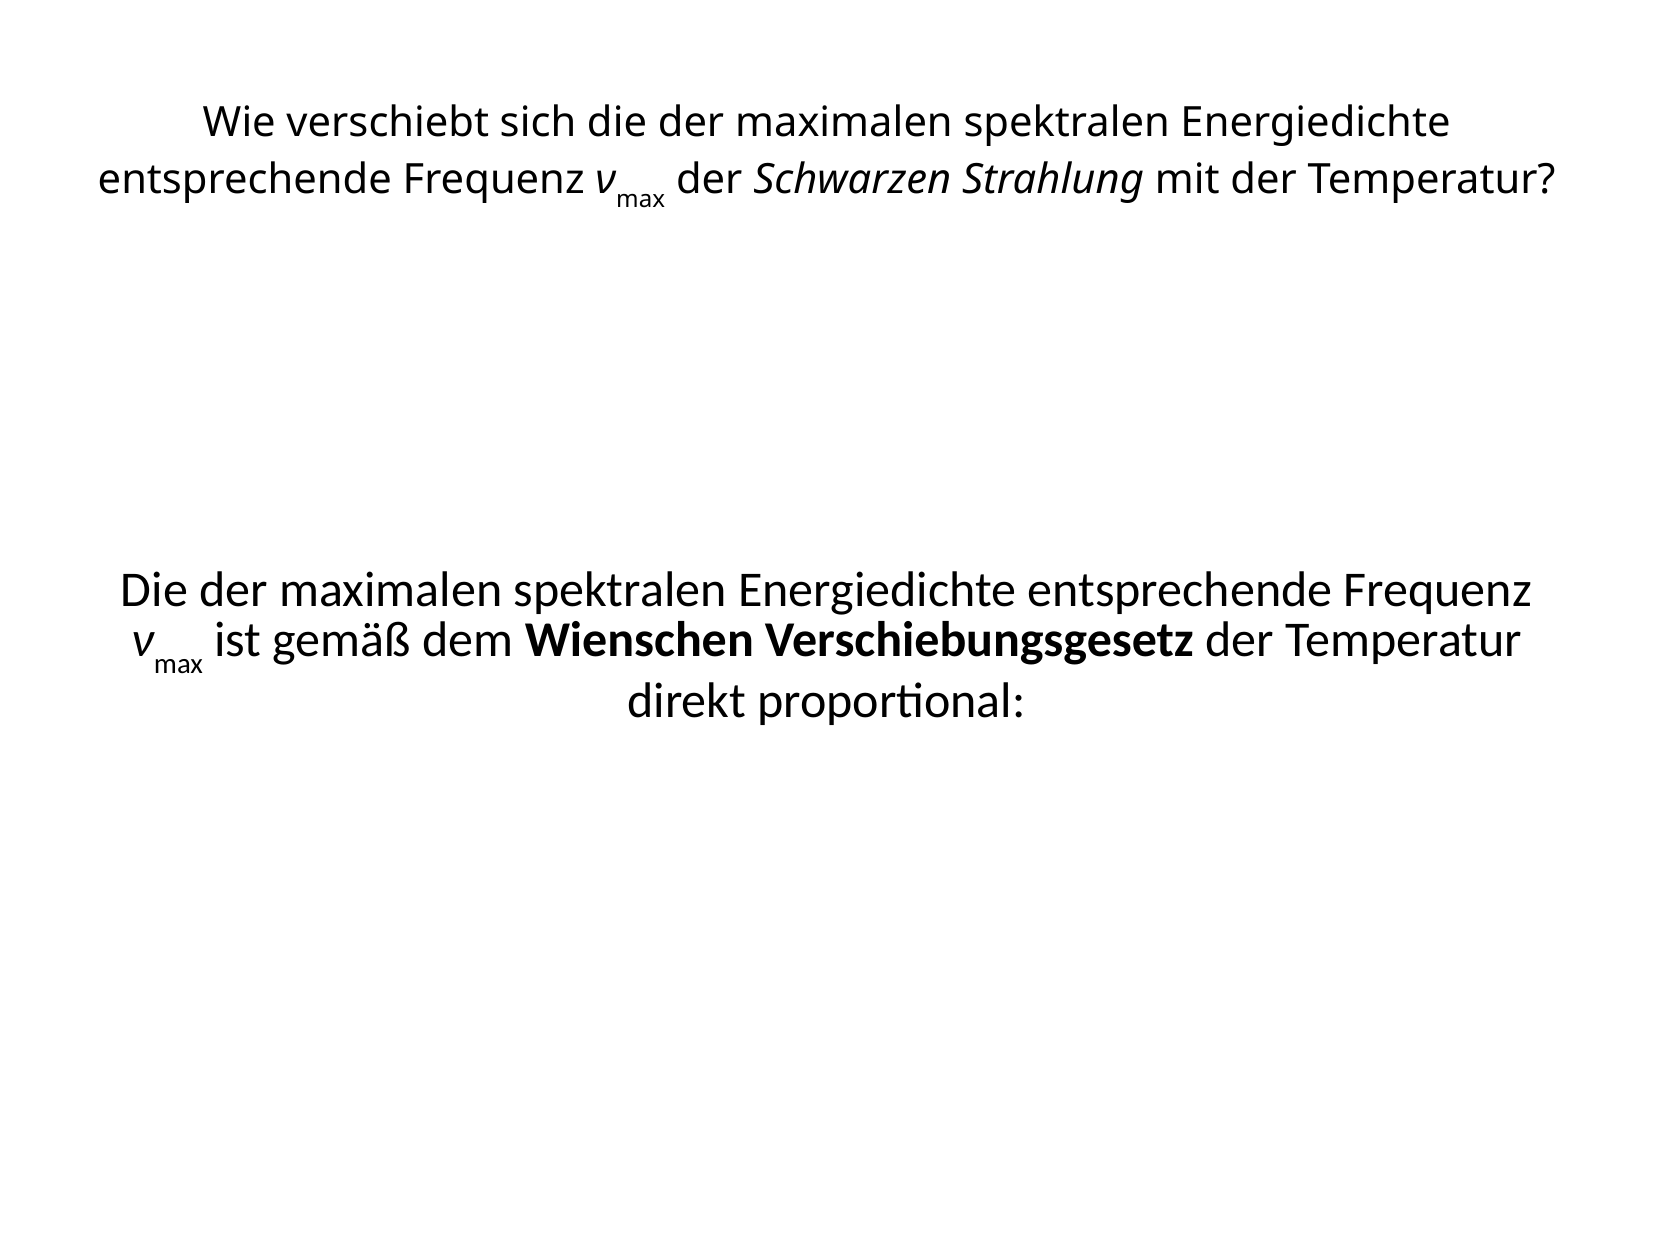

# Wie verschiebt sich die der maximalen spektralen Energiedichte entsprechende Frequenz νmax der Schwarzen Strahlung mit der Temperatur?
Die der maximalen spektralen Energiedichte entsprechende Frequenz νmax ist gemäß dem Wienschen Verschiebungsgesetz der Temperatur direkt proportional: